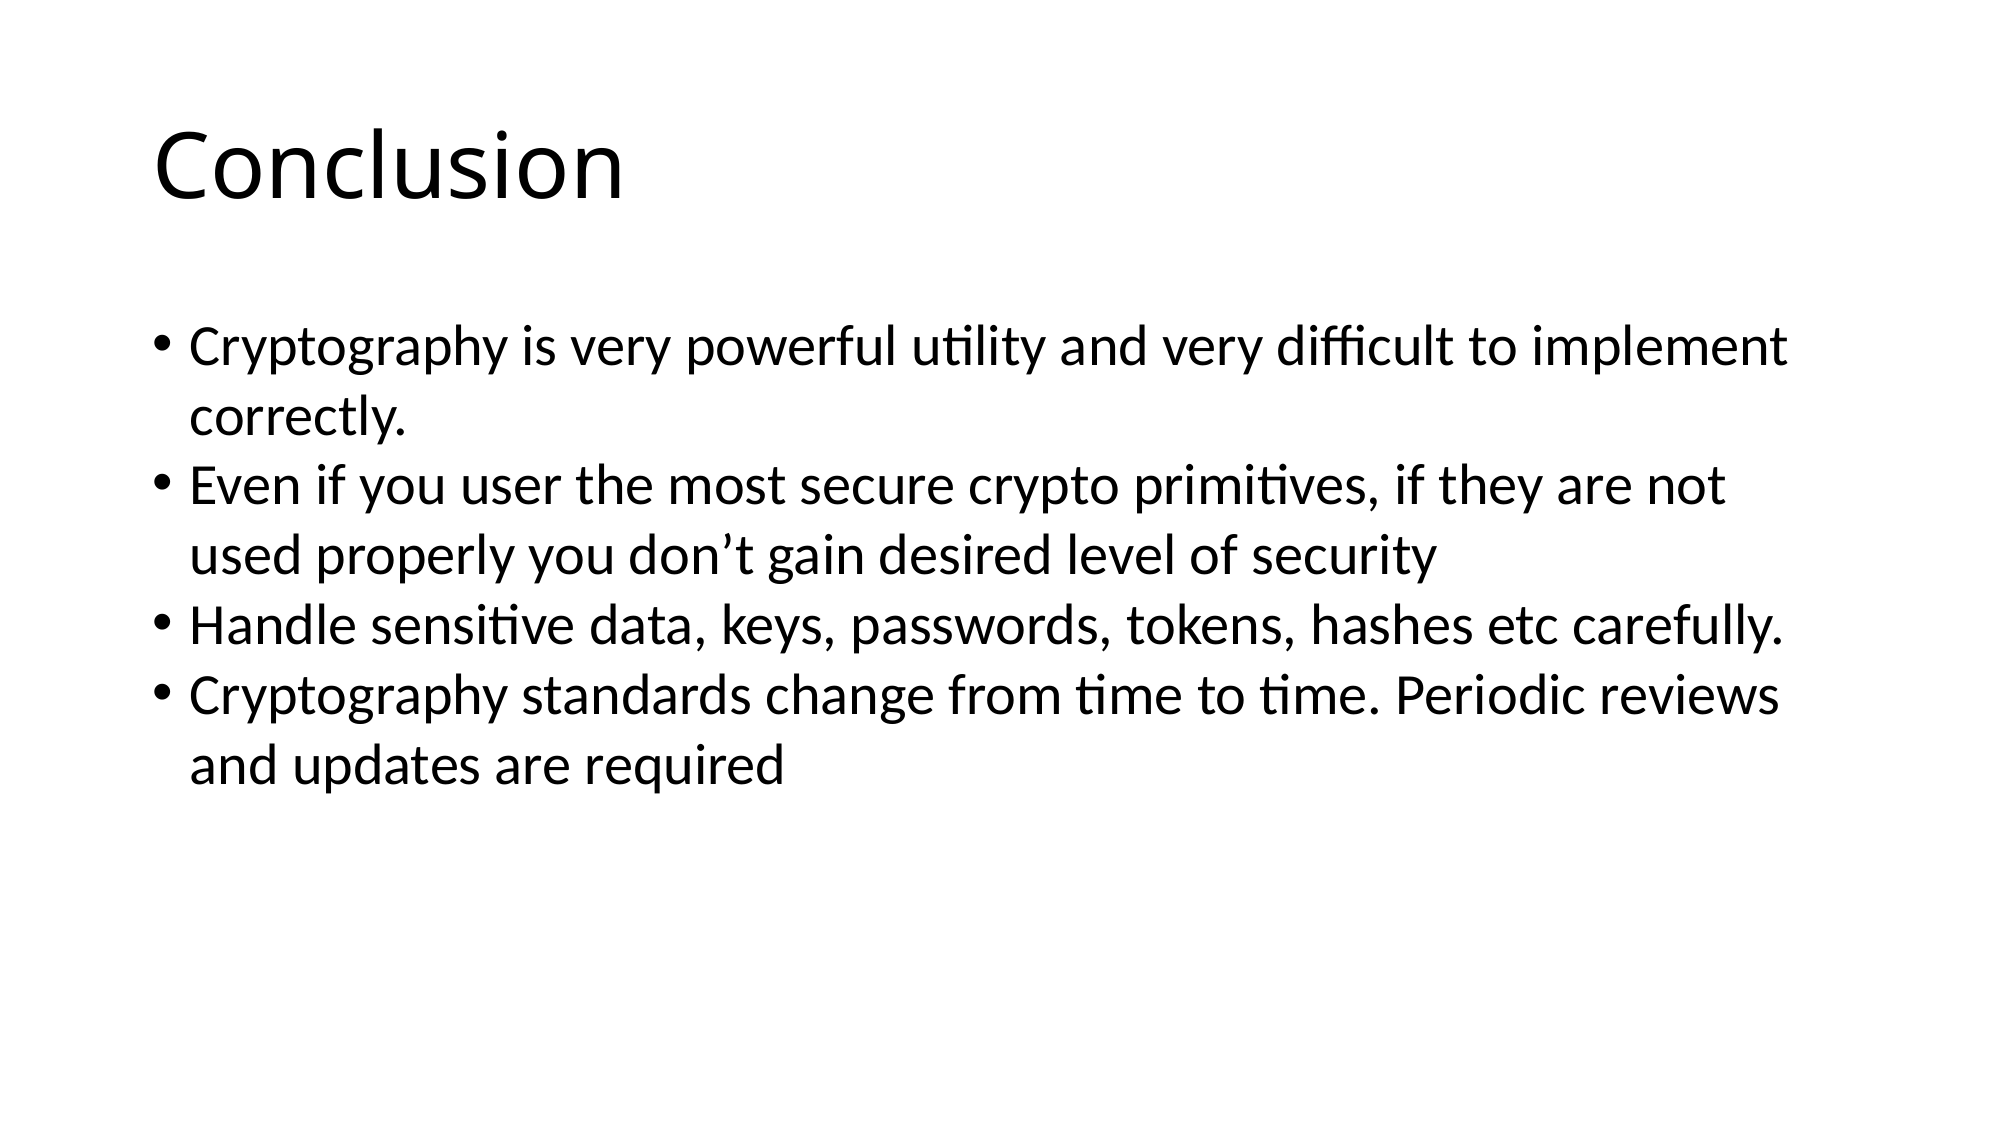

# Conclusion
Cryptography is very powerful utility and very difficult to implement correctly.
Even if you user the most secure crypto primitives, if they are not used properly you don’t gain desired level of security
Handle sensitive data, keys, passwords, tokens, hashes etc carefully.
Cryptography standards change from time to time. Periodic reviews and updates are required